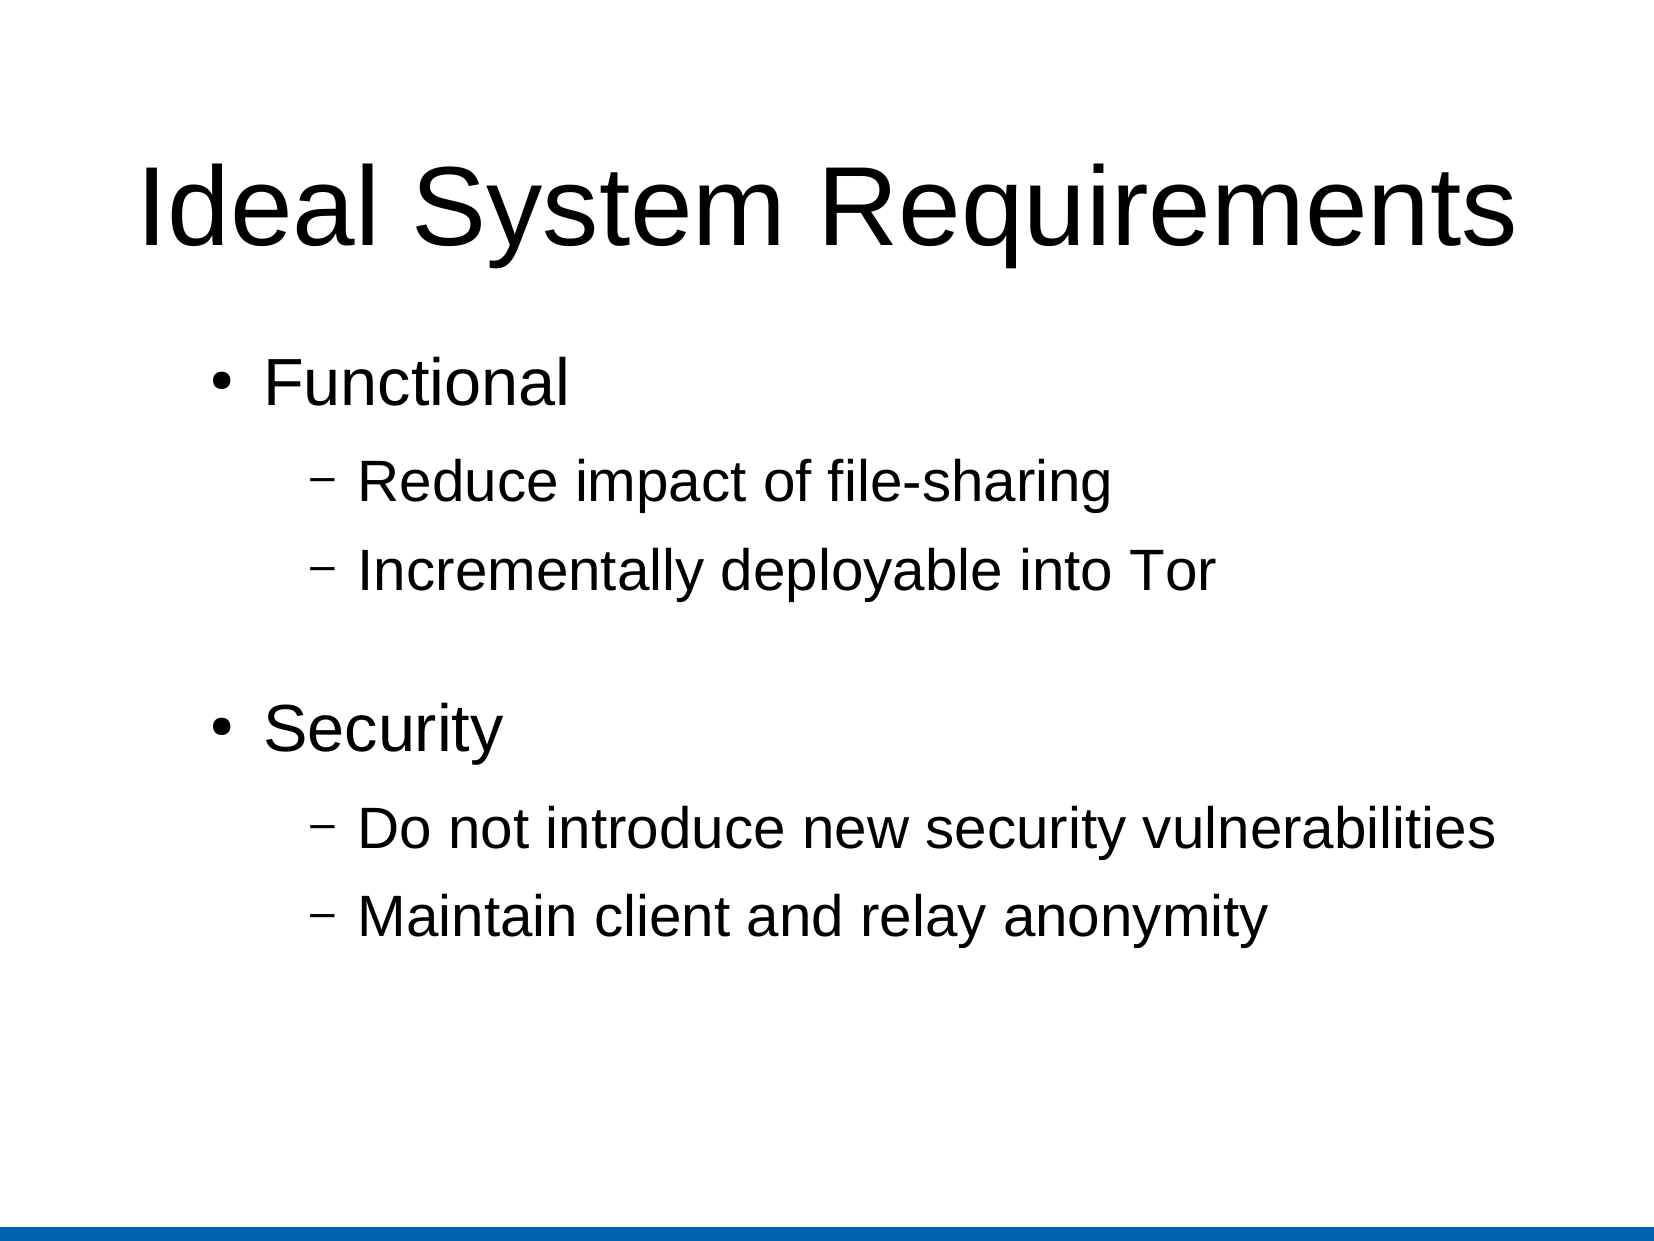

# Ideal System Requirements
Functional
Reduce impact of file-sharing
Incrementally deployable into Tor
Security
Do not introduce new security vulnerabilities
Maintain client and relay anonymity